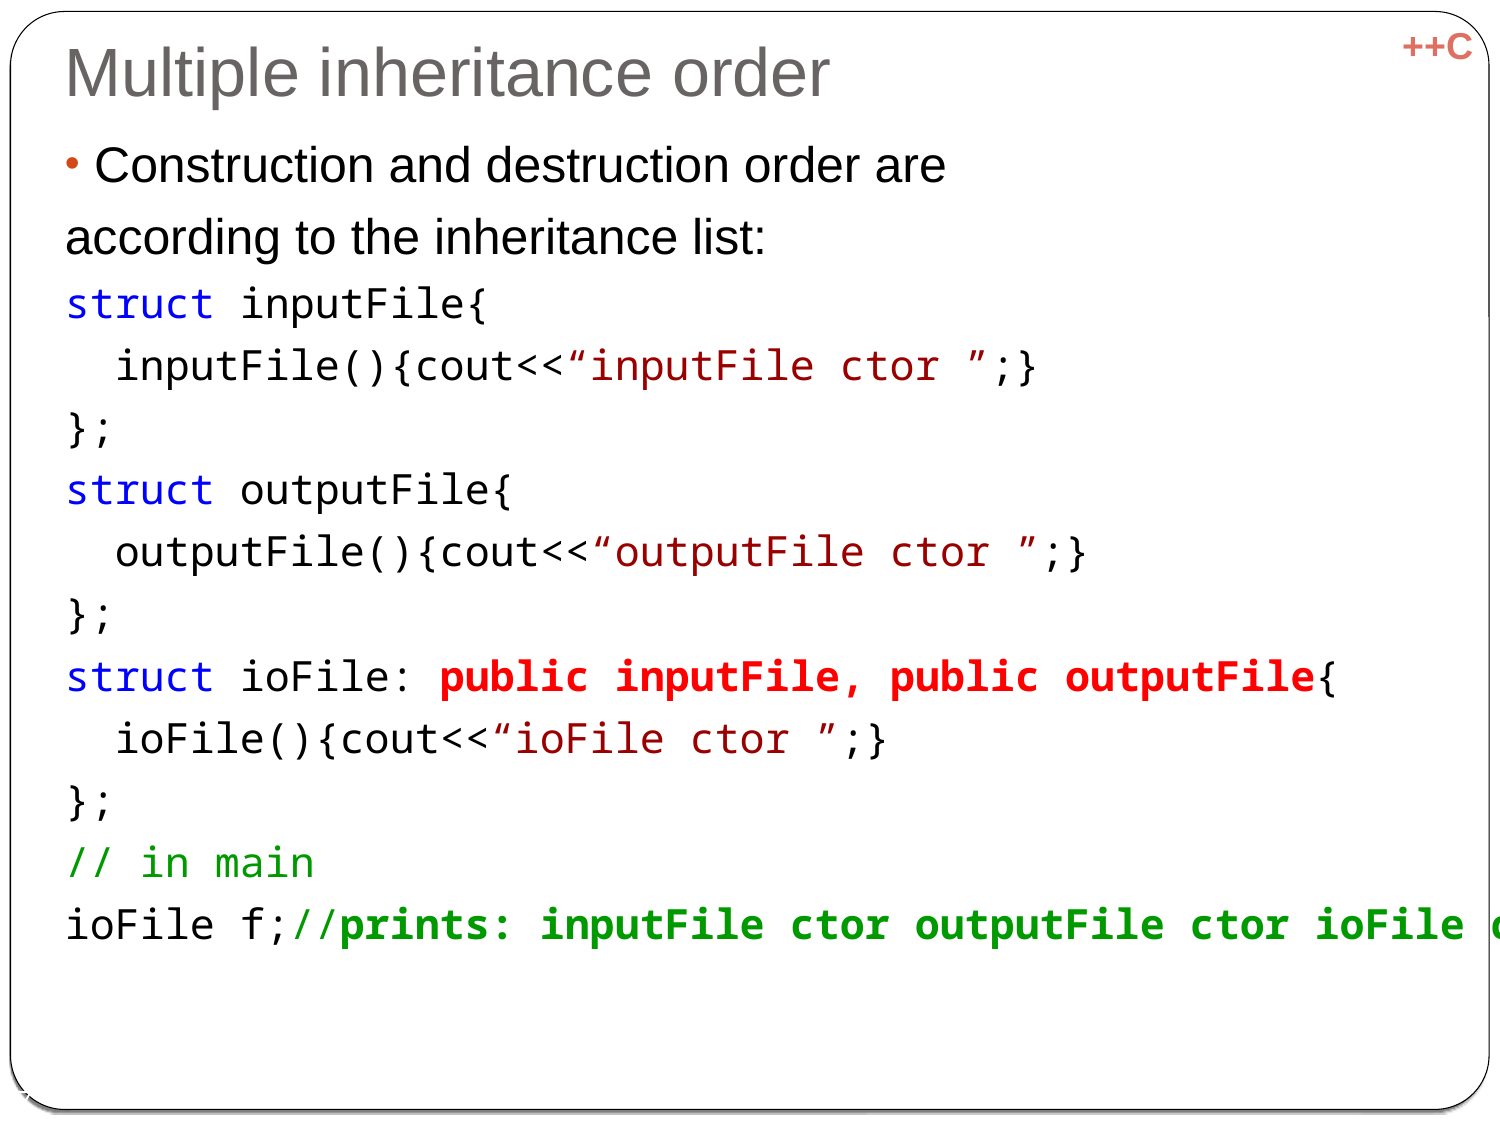

# Multiple inheritance order
Construction and destruction order are
according to the inheritance list:
struct inputFile{
 inputFile(){cout<<“inputFile ctor ”;}
};
struct outputFile{
 outputFile(){cout<<“outputFile ctor ”;}
};
struct ioFile: public inputFile, public outputFile{
 ioFile(){cout<<“ioFile ctor ”;}
};
// in main
ioFile f;//prints: inputFile ctor outputFile ctor ioFile ctor